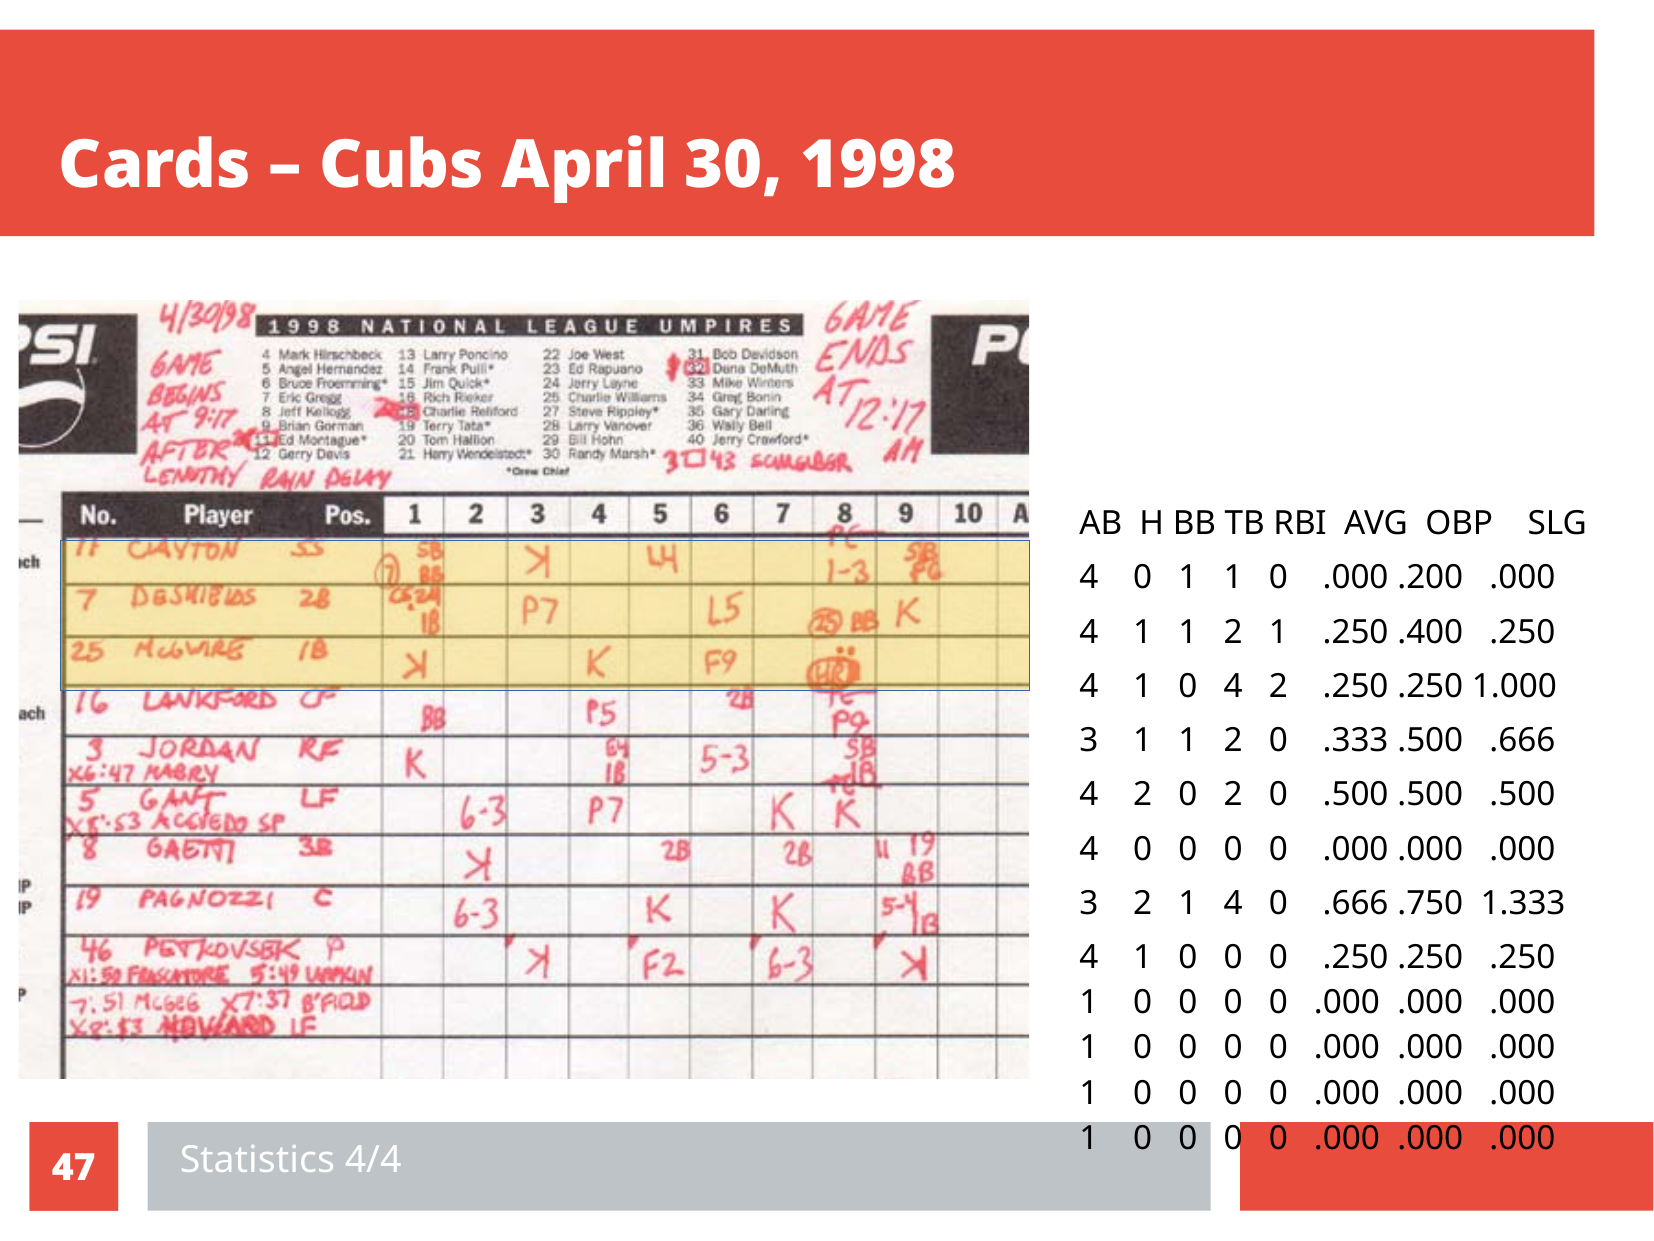

# Cards – Cubs April 30, 1998
AB H BB TB RBI AVG OBP SLG
4 0 1 1 0 .000 .200 .000
4 1 1 2 1 .250 .400 .250
4 1 0 4 2 .250 .250 1.000
3 1 1 2 0 .333 .500 .666
4 2 0 2 0 .500 .500 .500
4 0 0 0 0 .000 .000 .000
3 2 1 4 0 .666 .750 1.333
4 1 0 0 0 .250 .250 .250
1 0 0 0 0 .000 .000 .000
1 0 0 0 0 .000 .000 .000
1 0 0 0 0 .000 .000 .000
1 0 0 0 0 .000 .000 .000
47
Statistics 4/4